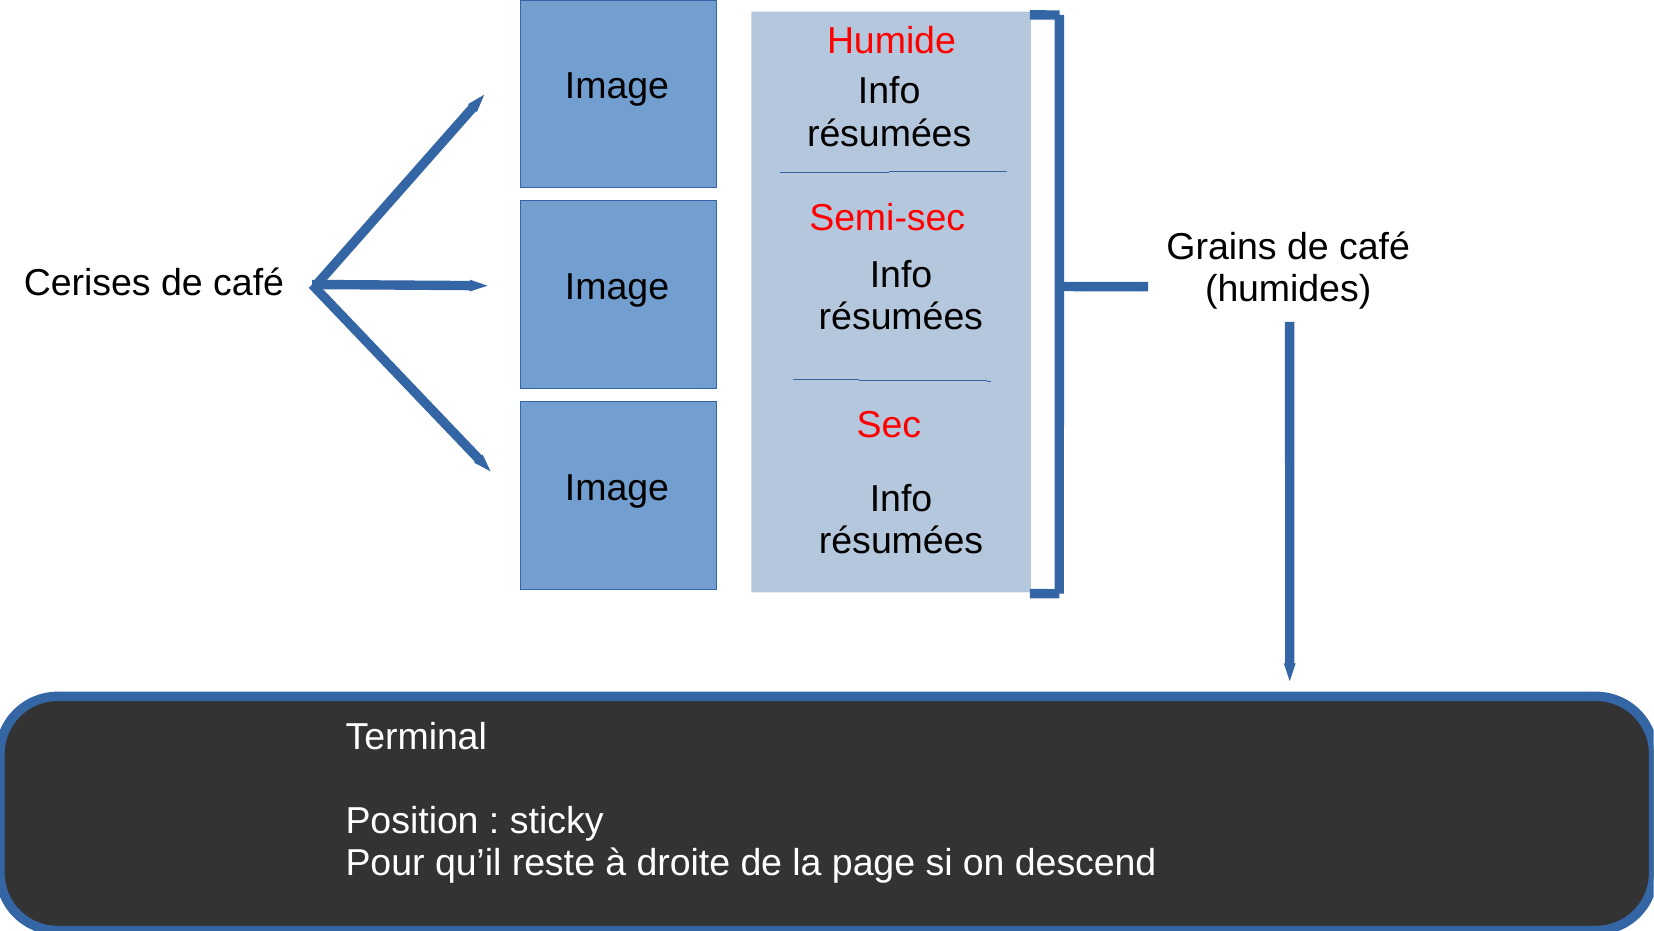

Humide
Image
Info
résumées
Semi-sec
Grains de café
(humides)
Info
résumées
Cerises de café
Image
Sec
Image
Info
résumées
Terminal
Position : sticky
Pour qu’il reste à droite de la page si on descend